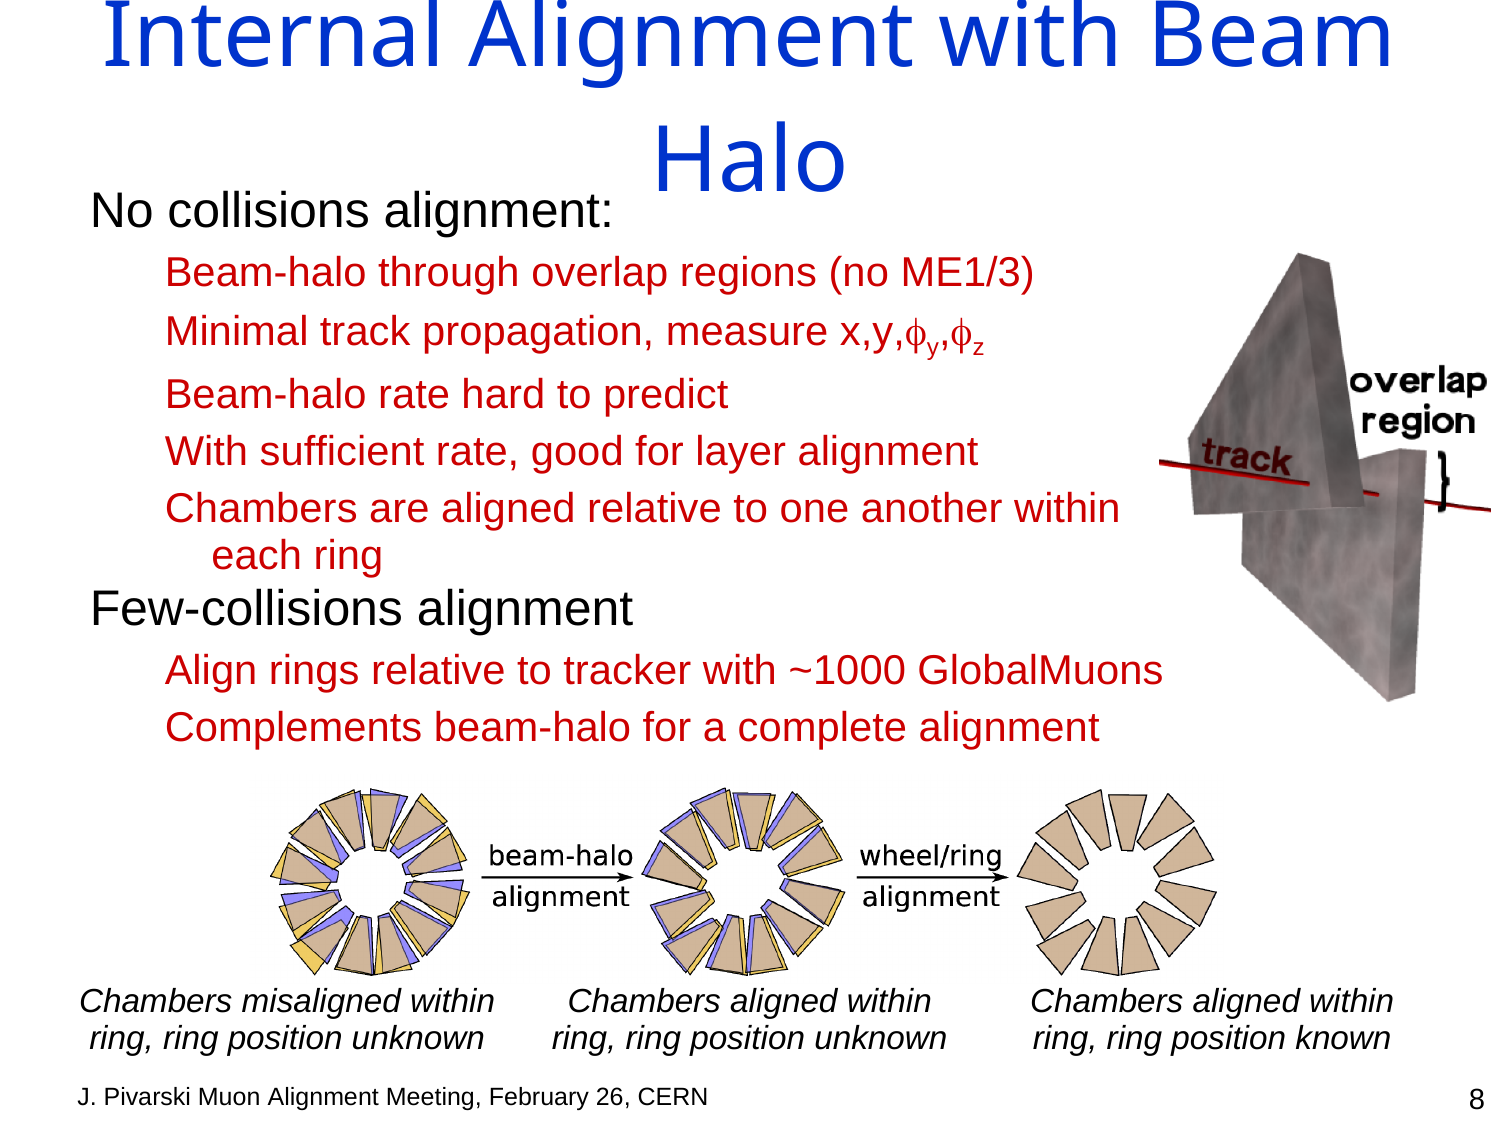

# Internal Alignment with Beam Halo
No collisions alignment:
Beam-halo through overlap regions (no ME1/3)
Few-collisions alignment
Align rings relative to tracker with ~1000 GlobalMuons
Complements beam-halo for a complete alignment
Minimal track propagation, measure x,y,y,z
Beam-halo rate hard to predict
With sufficient rate, good for layer alignment
Chambers are aligned relative to one another within each ring
Chambers misaligned within ring, ring position unknown
Chambers aligned within ring, ring position unknown
Chambers aligned within ring, ring position known
8